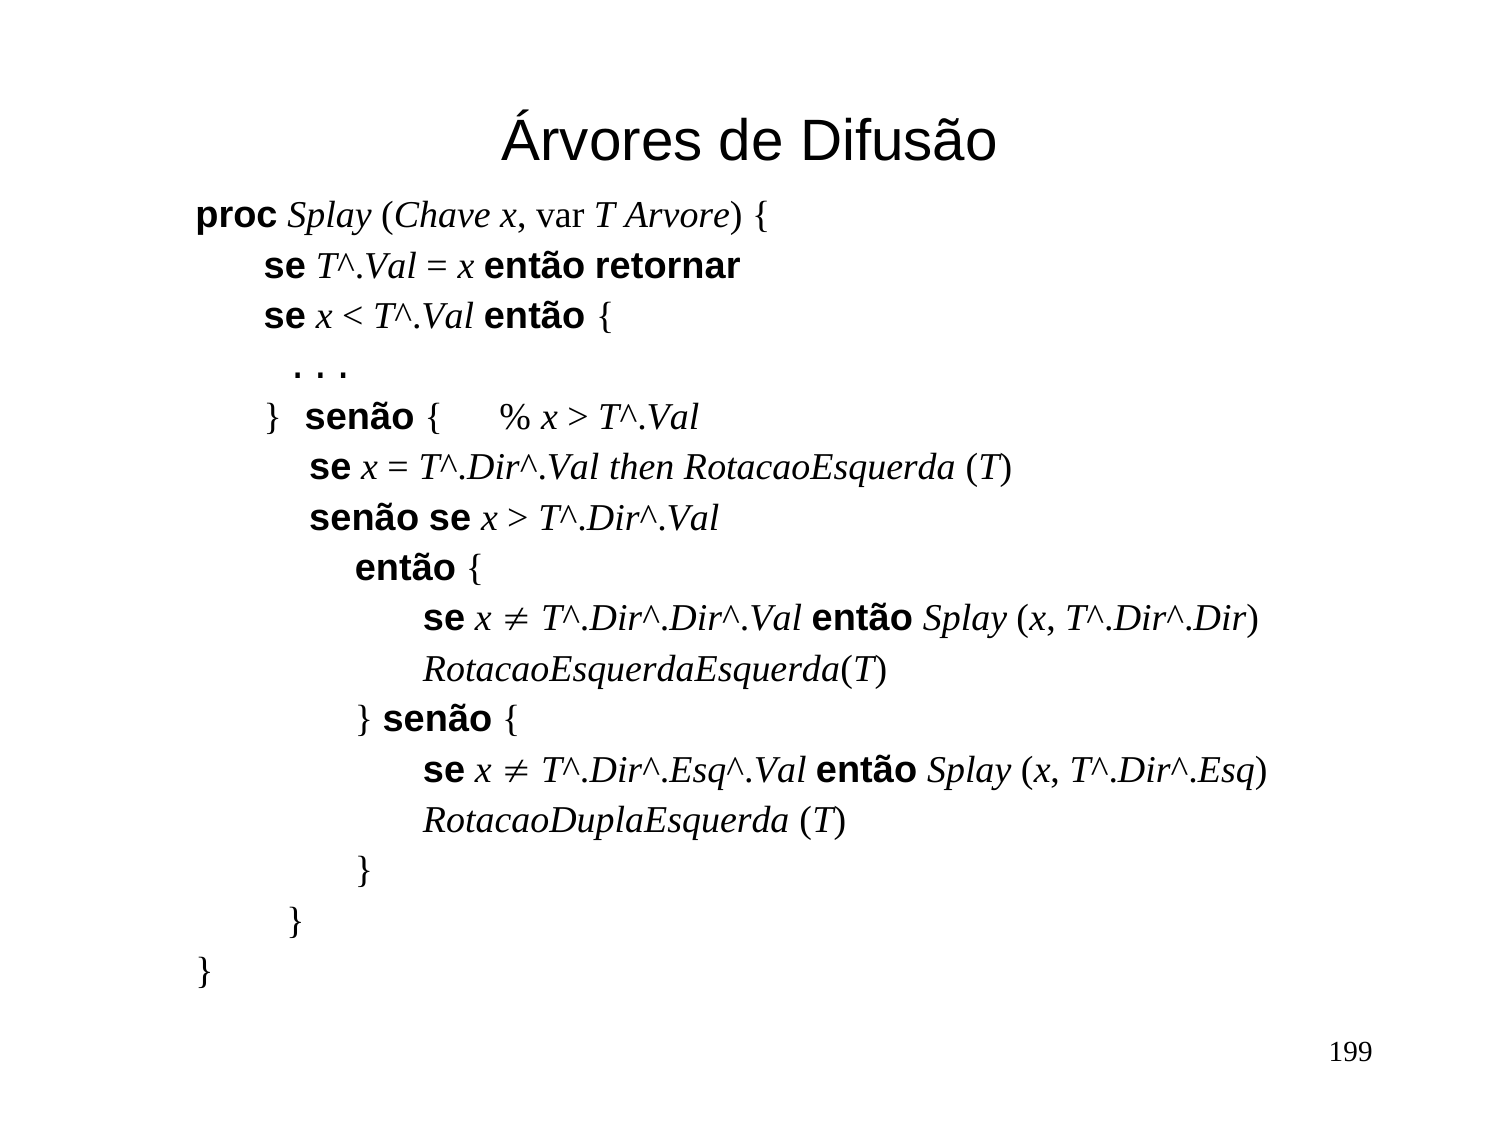

# Árvores de Difusão
proc Splay (Chave x, var T Arvore) {
 se T^.Val = x então retornar
 se x < T^.Val então {
 ...
 } senão { % x > T^.Val
 se x = T^.Dir^.Val then RotacaoEsquerda (T)
 senão se x > T^.Dir^.Val
 então {
 se x  T^.Dir^.Dir^.Val então Splay (x, T^.Dir^.Dir)
 RotacaoEsquerdaEsquerda(T)
 } senão {
 se x  T^.Dir^.Esq^.Val então Splay (x, T^.Dir^.Esq)
 RotacaoDuplaEsquerda (T)
 }
 }
}
199